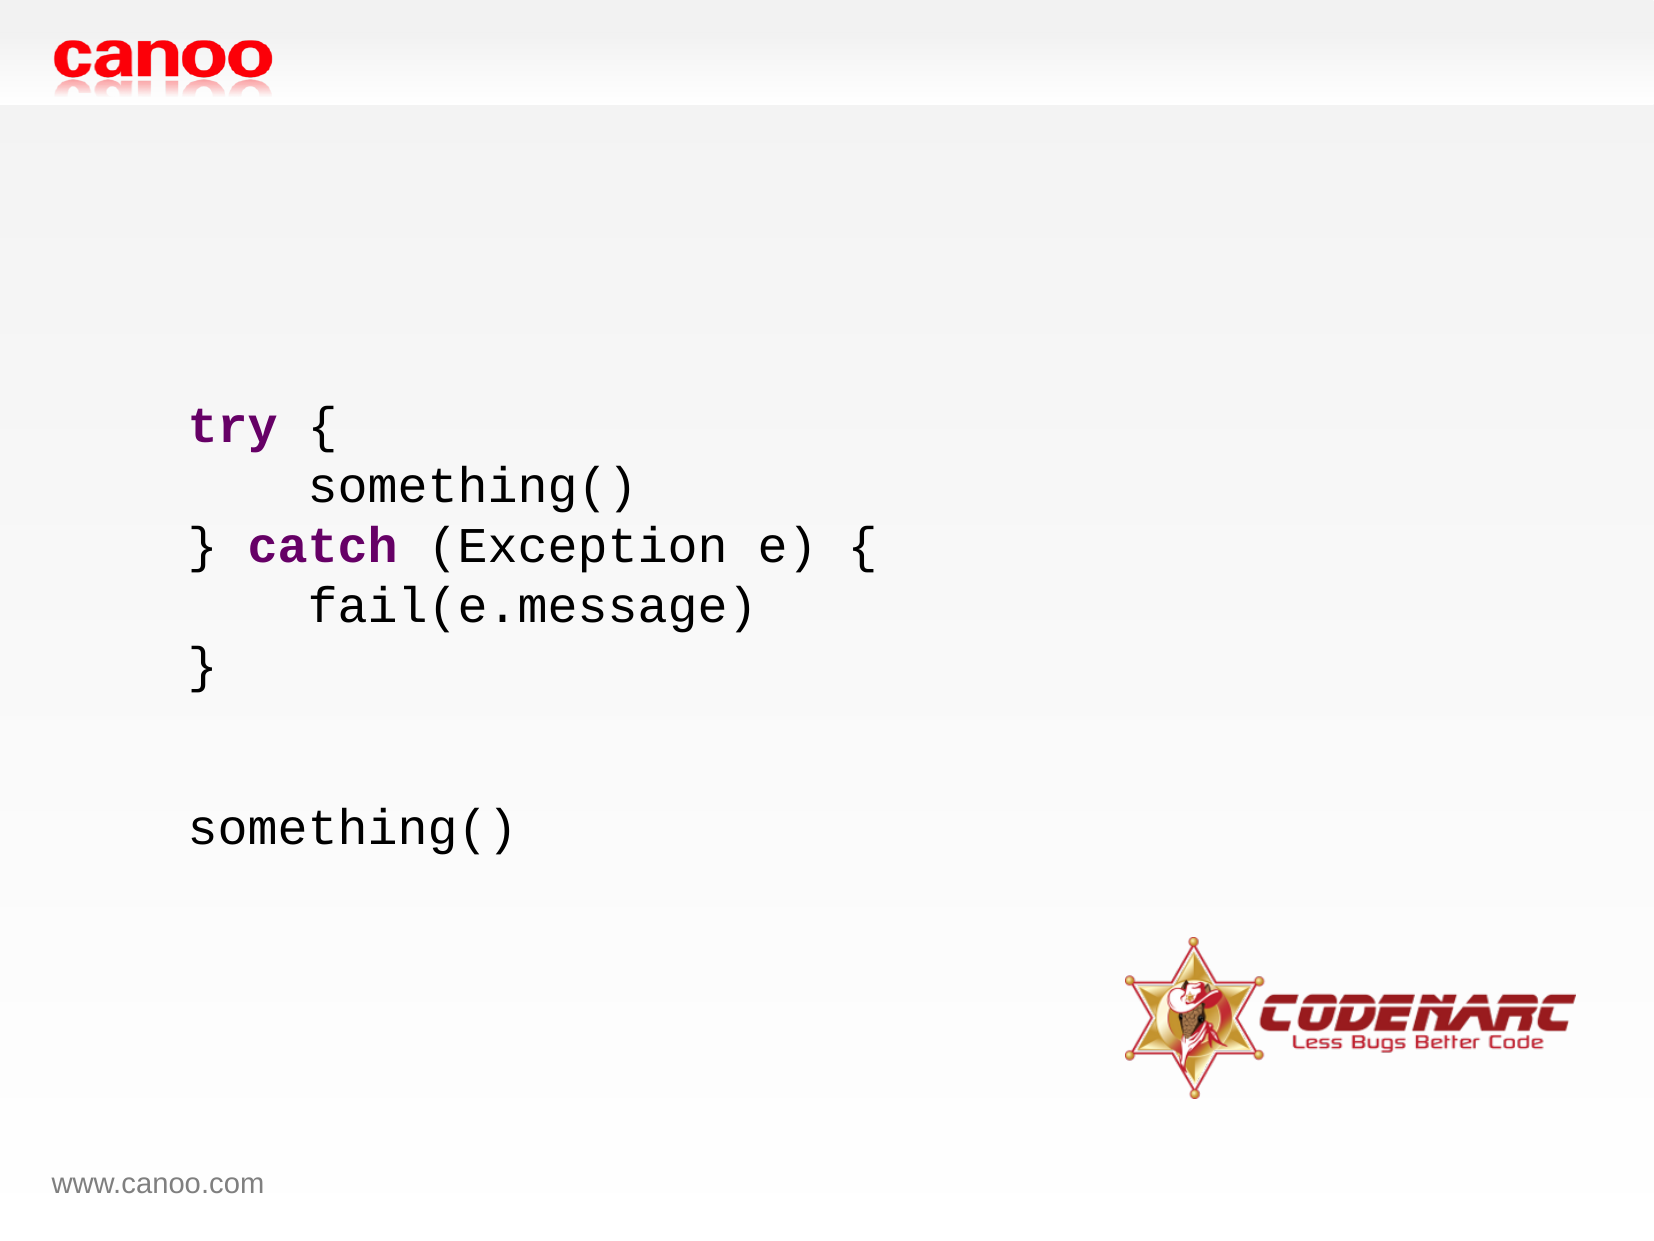

try {
 something()
} catch (Exception e) {
 fail(e.message)
}
something()